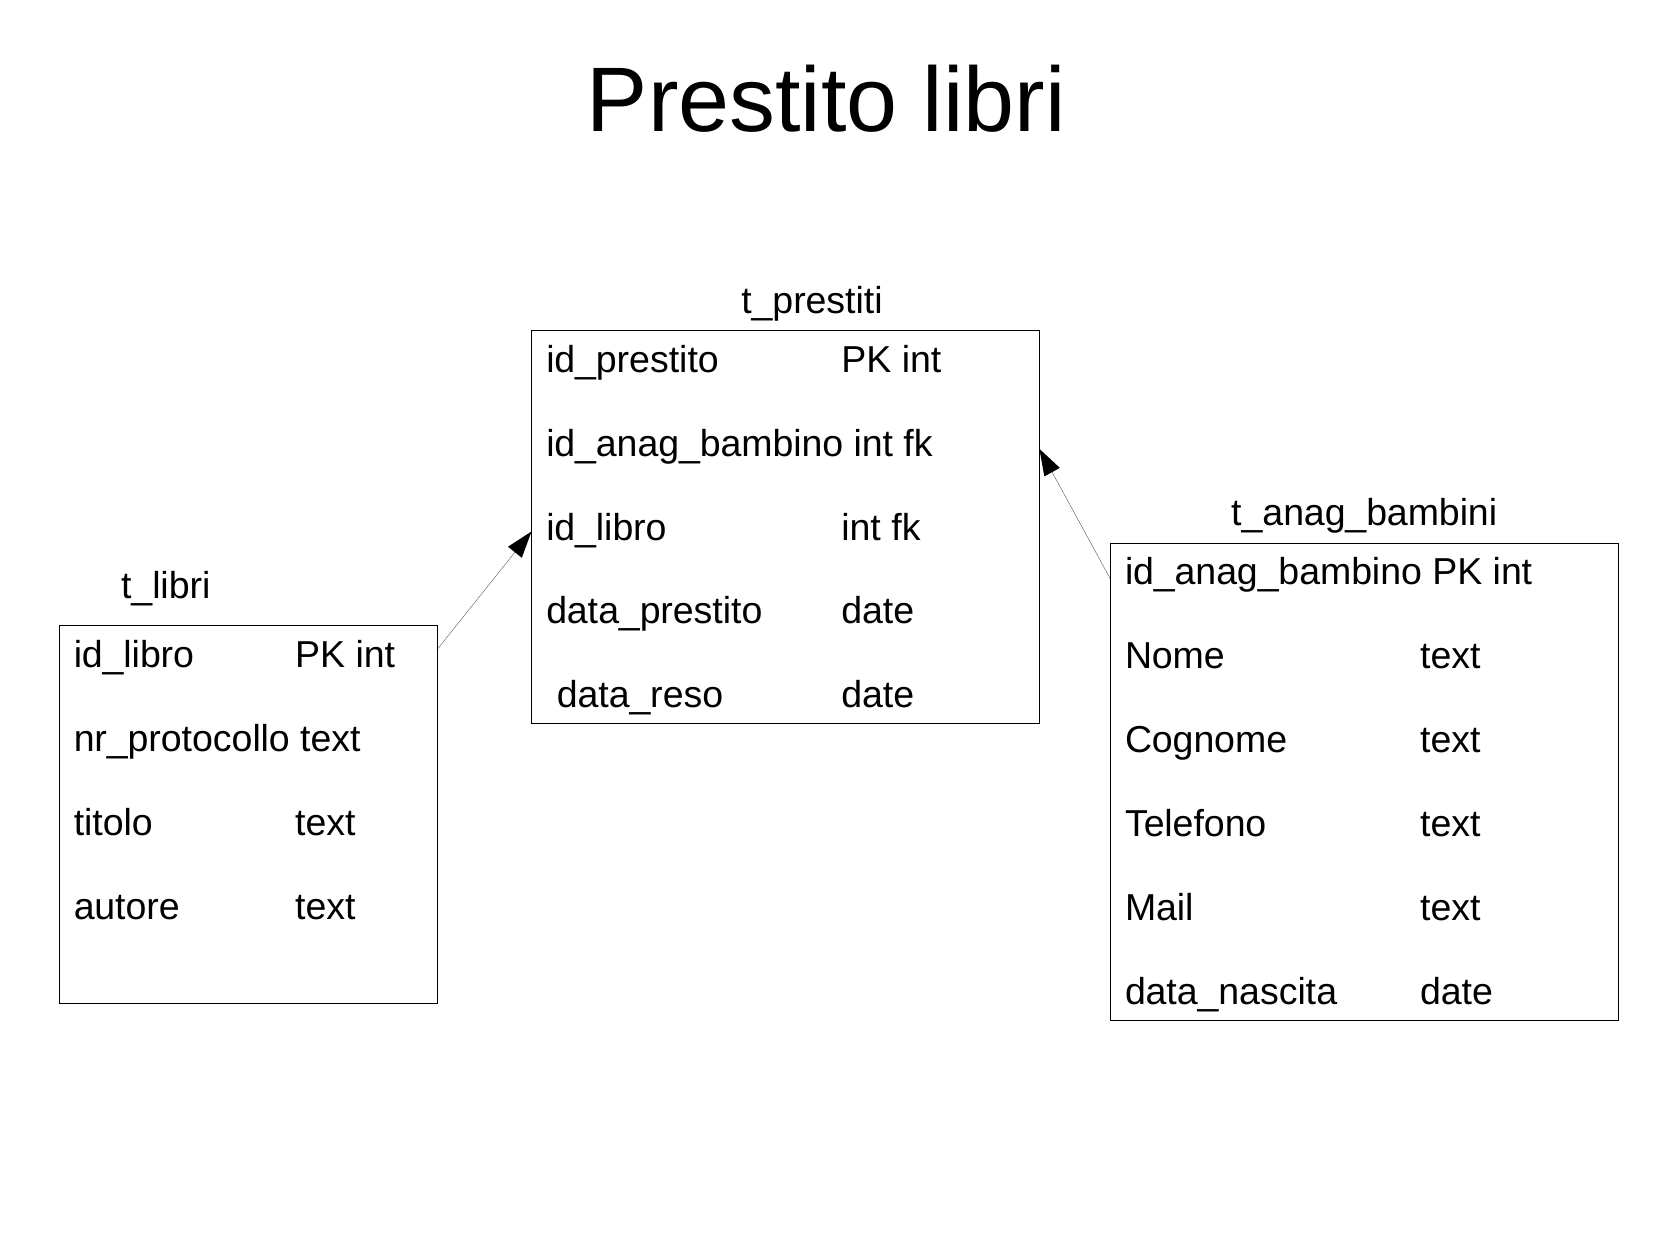

# Prestito libri
t_prestiti
id_prestito 		PK int
id_anag_bambino int fk
id_libro 			int fk
data_prestito 	date
 data_reso 		date
t_anag_bambini
id_anag_bambino PK int
Nome 			text
Cognome 		text
Telefono 		text
Mail 			text
data_nascita 	date
t_libri
id_libro 		PK int
nr_protocollo text
titolo 		text
autore 		text